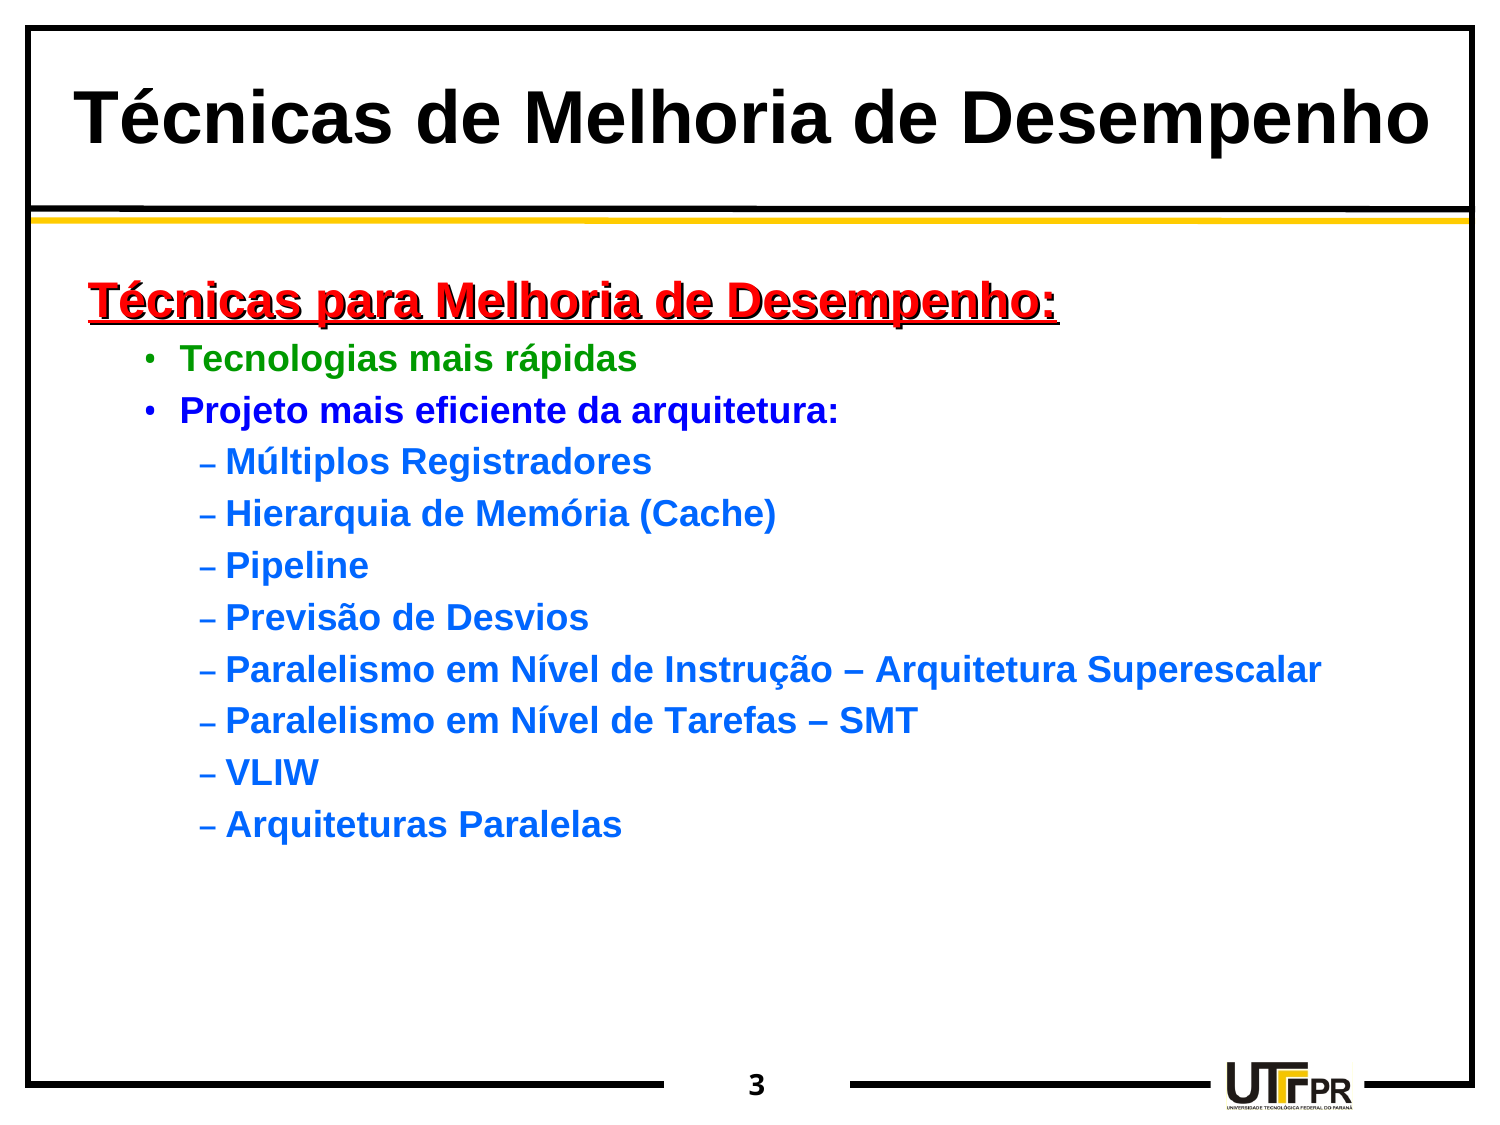

Técnicas de Melhoria de Desempenho
# Técnicas para Melhoria de Desempenho:
Tecnologias mais rápidas
Projeto mais eficiente da arquitetura:
Múltiplos Registradores
Hierarquia de Memória (Cache)
Pipeline
Previsão de Desvios
Paralelismo em Nível de Instrução – Arquitetura Superescalar
Paralelismo em Nível de Tarefas – SMT
VLIW
Arquiteturas Paralelas